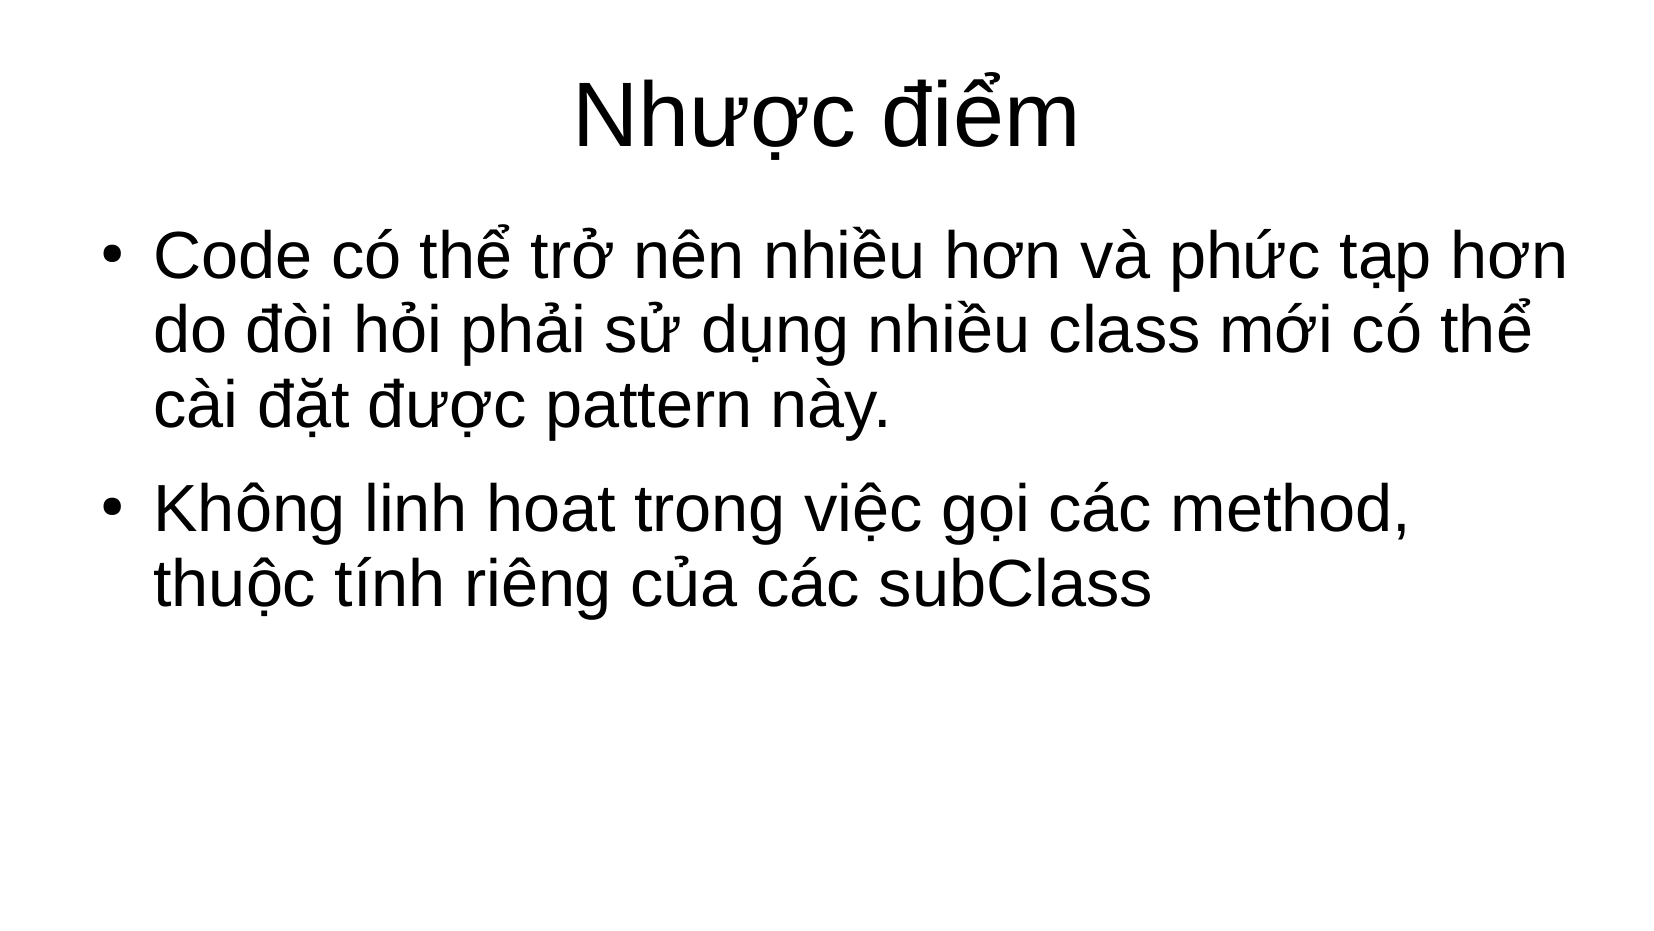

# Nhược điểm
Code có thể trở nên nhiều hơn và phức tạp hơn do đòi hỏi phải sử dụng nhiều class mới có thể cài đặt được pattern này.
Không linh hoat trong việc gọi các method, thuộc tính riêng của các subClass